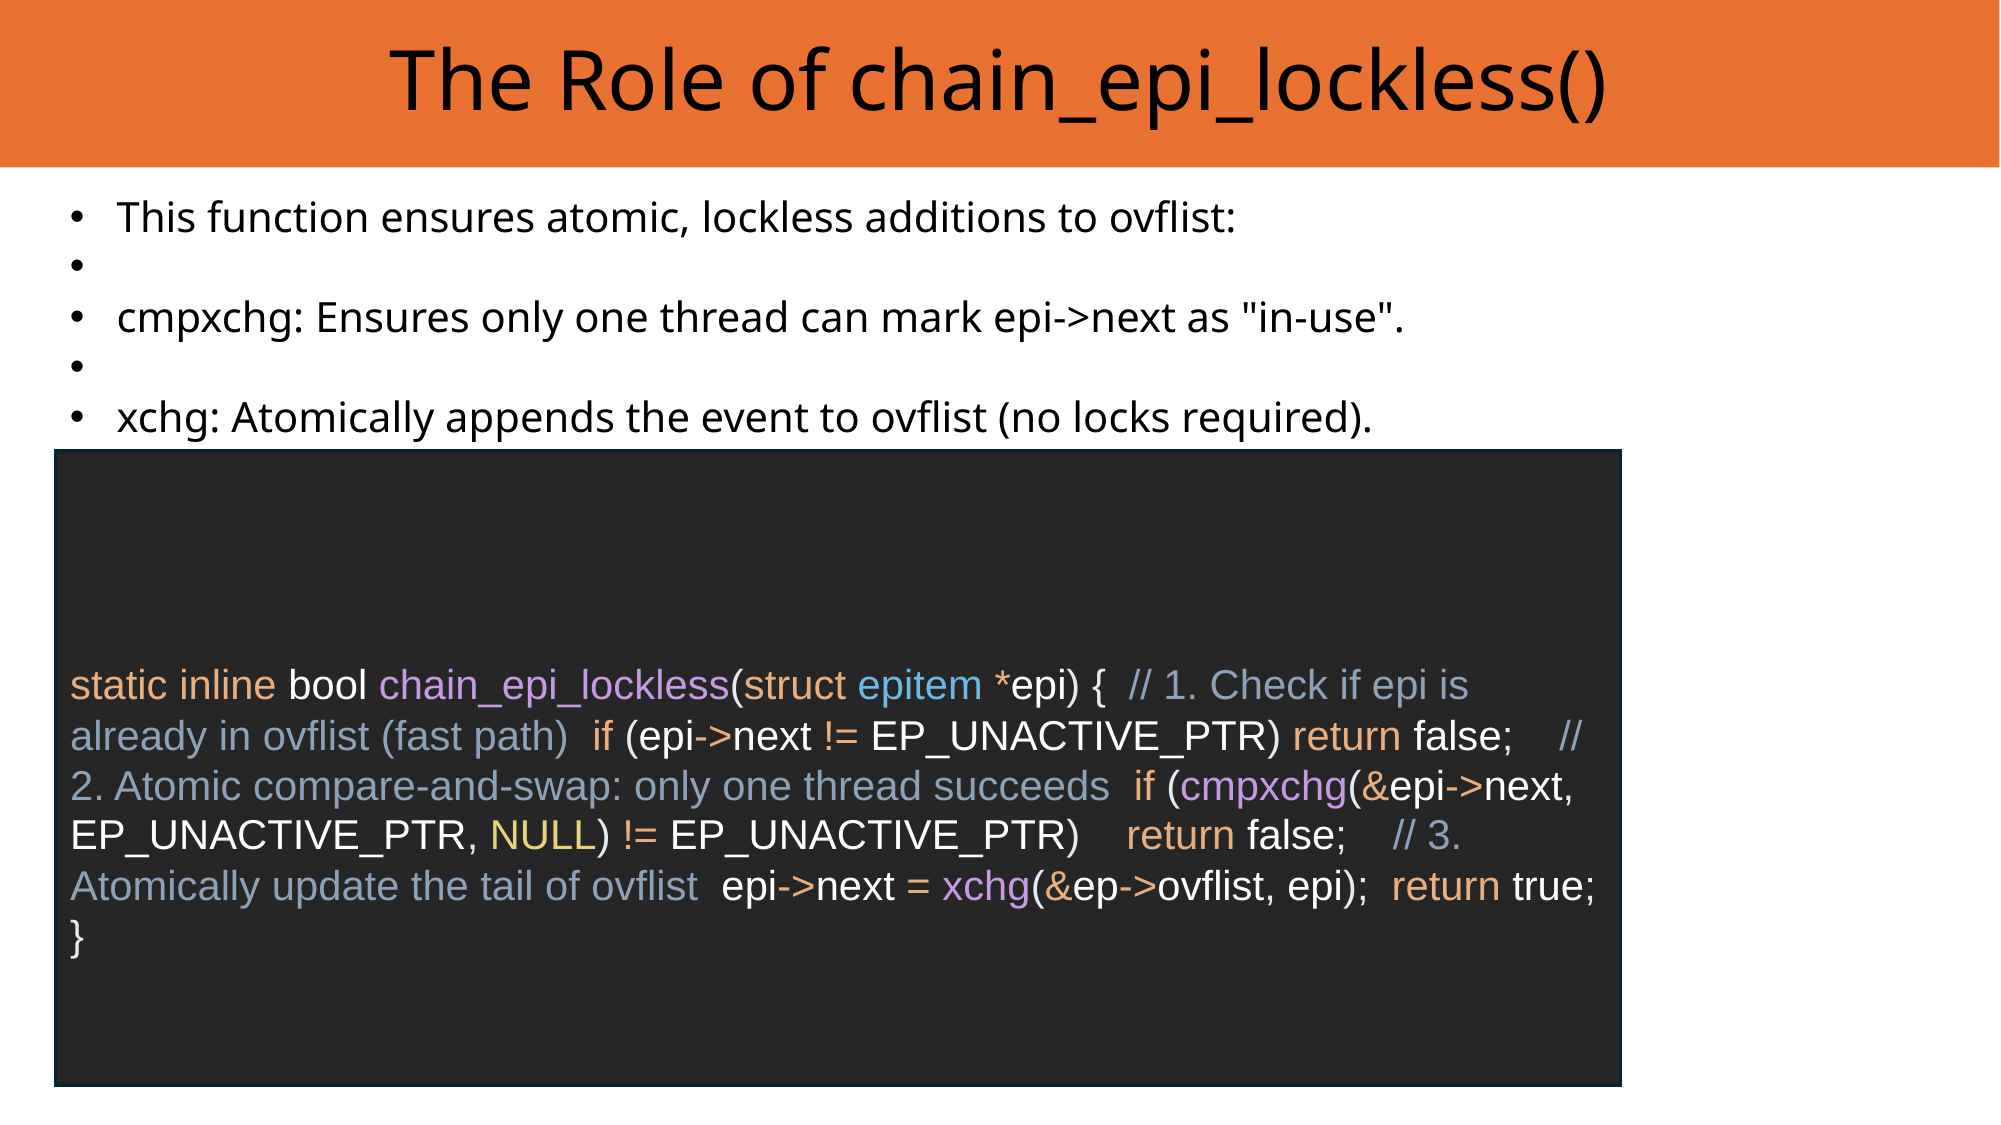

# The Role of chain_epi_lockless()
This function ensures atomic, lockless additions to ovflist:
cmpxchg: Ensures only one thread can mark epi->next as "in-use".
xchg: Atomically appends the event to ovflist (no locks required).
static inline bool chain_epi_lockless(struct epitem *epi) { // 1. Check if epi is already in ovflist (fast path) if (epi->next != EP_UNACTIVE_PTR) return false; // 2. Atomic compare-and-swap: only one thread succeeds if (cmpxchg(&epi->next, EP_UNACTIVE_PTR, NULL) != EP_UNACTIVE_PTR) return false; // 3. Atomically update the tail of ovflist epi->next = xchg(&ep->ovflist, epi); return true; }